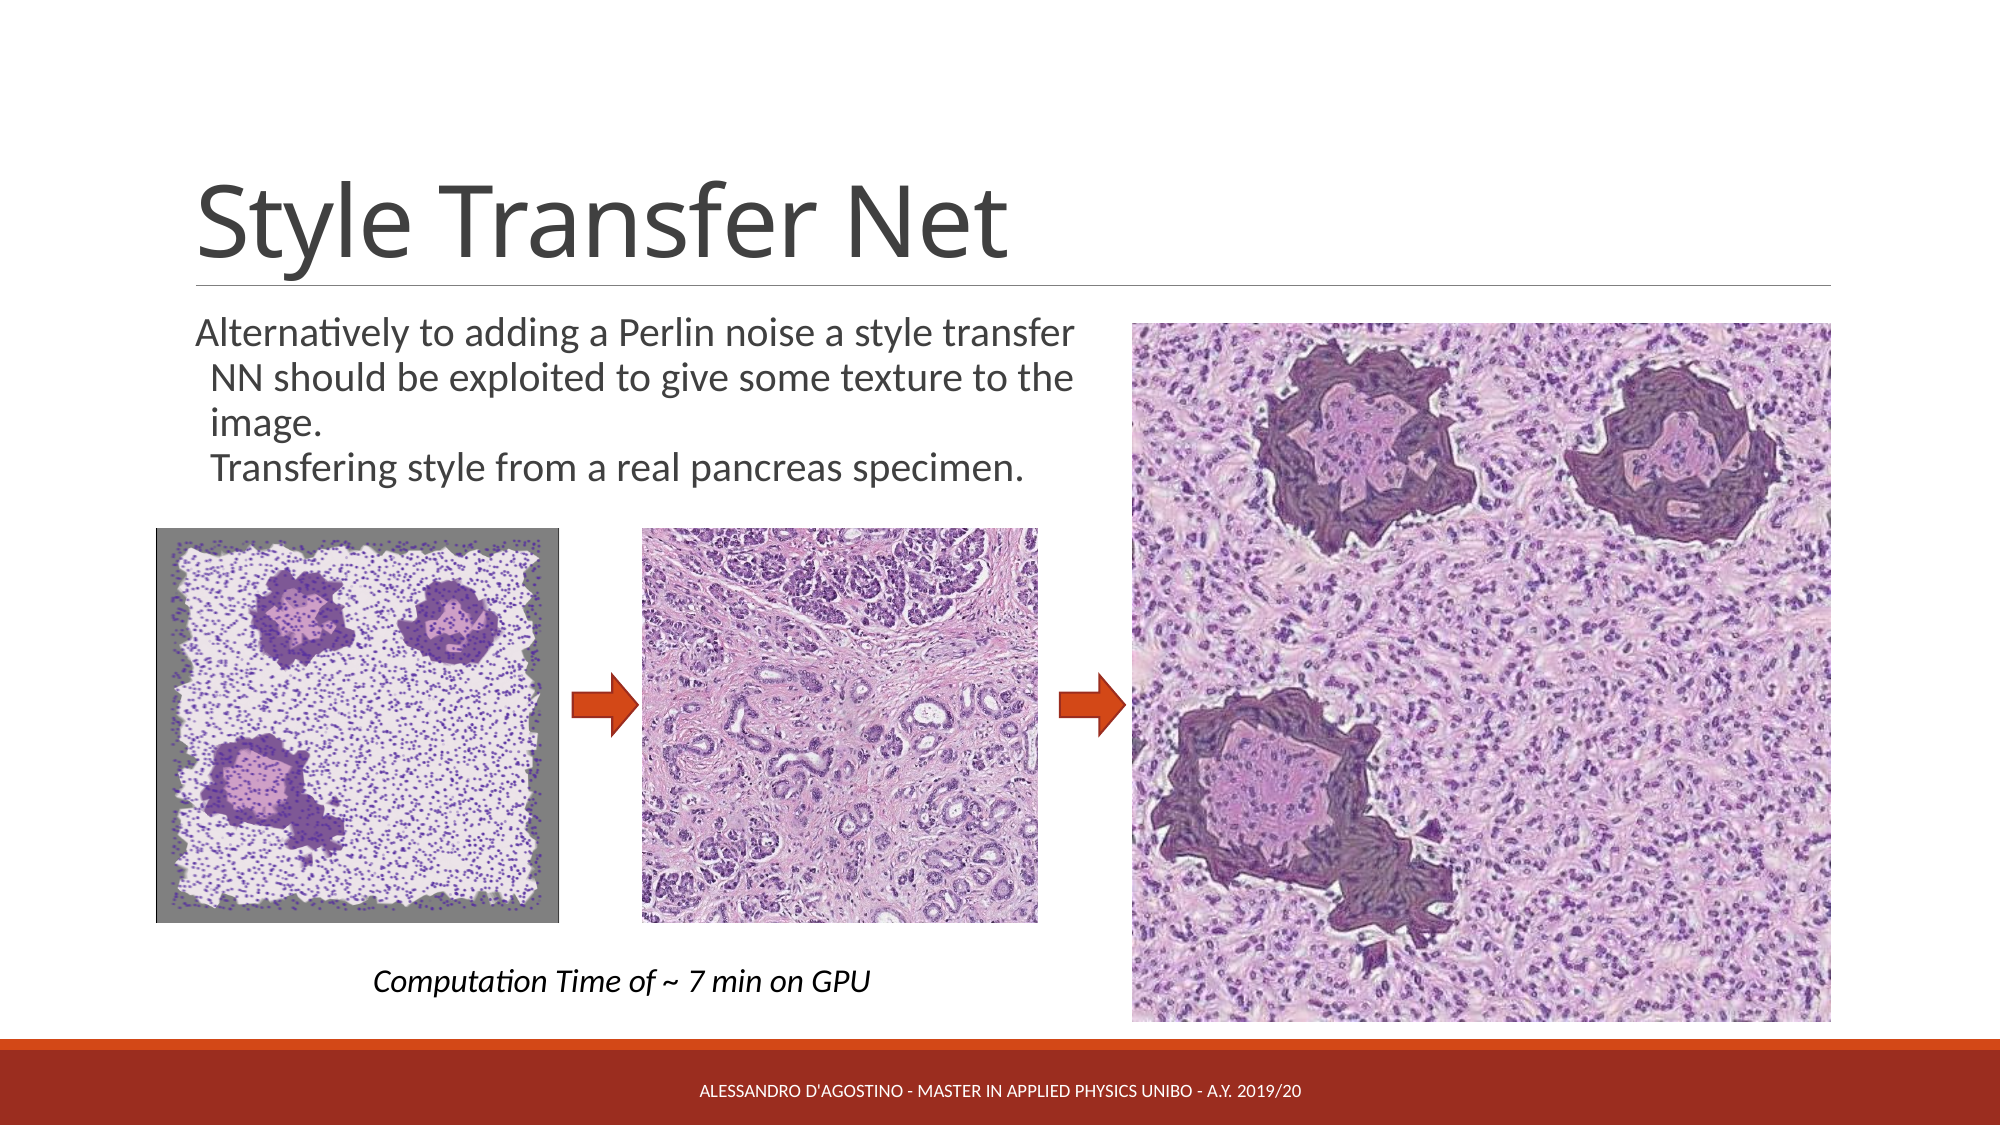

# Style Transfer Net
Alternatively to adding a Perlin noise a style transfer NN should be exploited to give some texture to the image.
Transfering style from a real pancreas specimen.
Computation Time of ~ 7 min on GPU
Alessandro d'Agostino - Master in Applied Physics UniBo - a.y. 2019/20